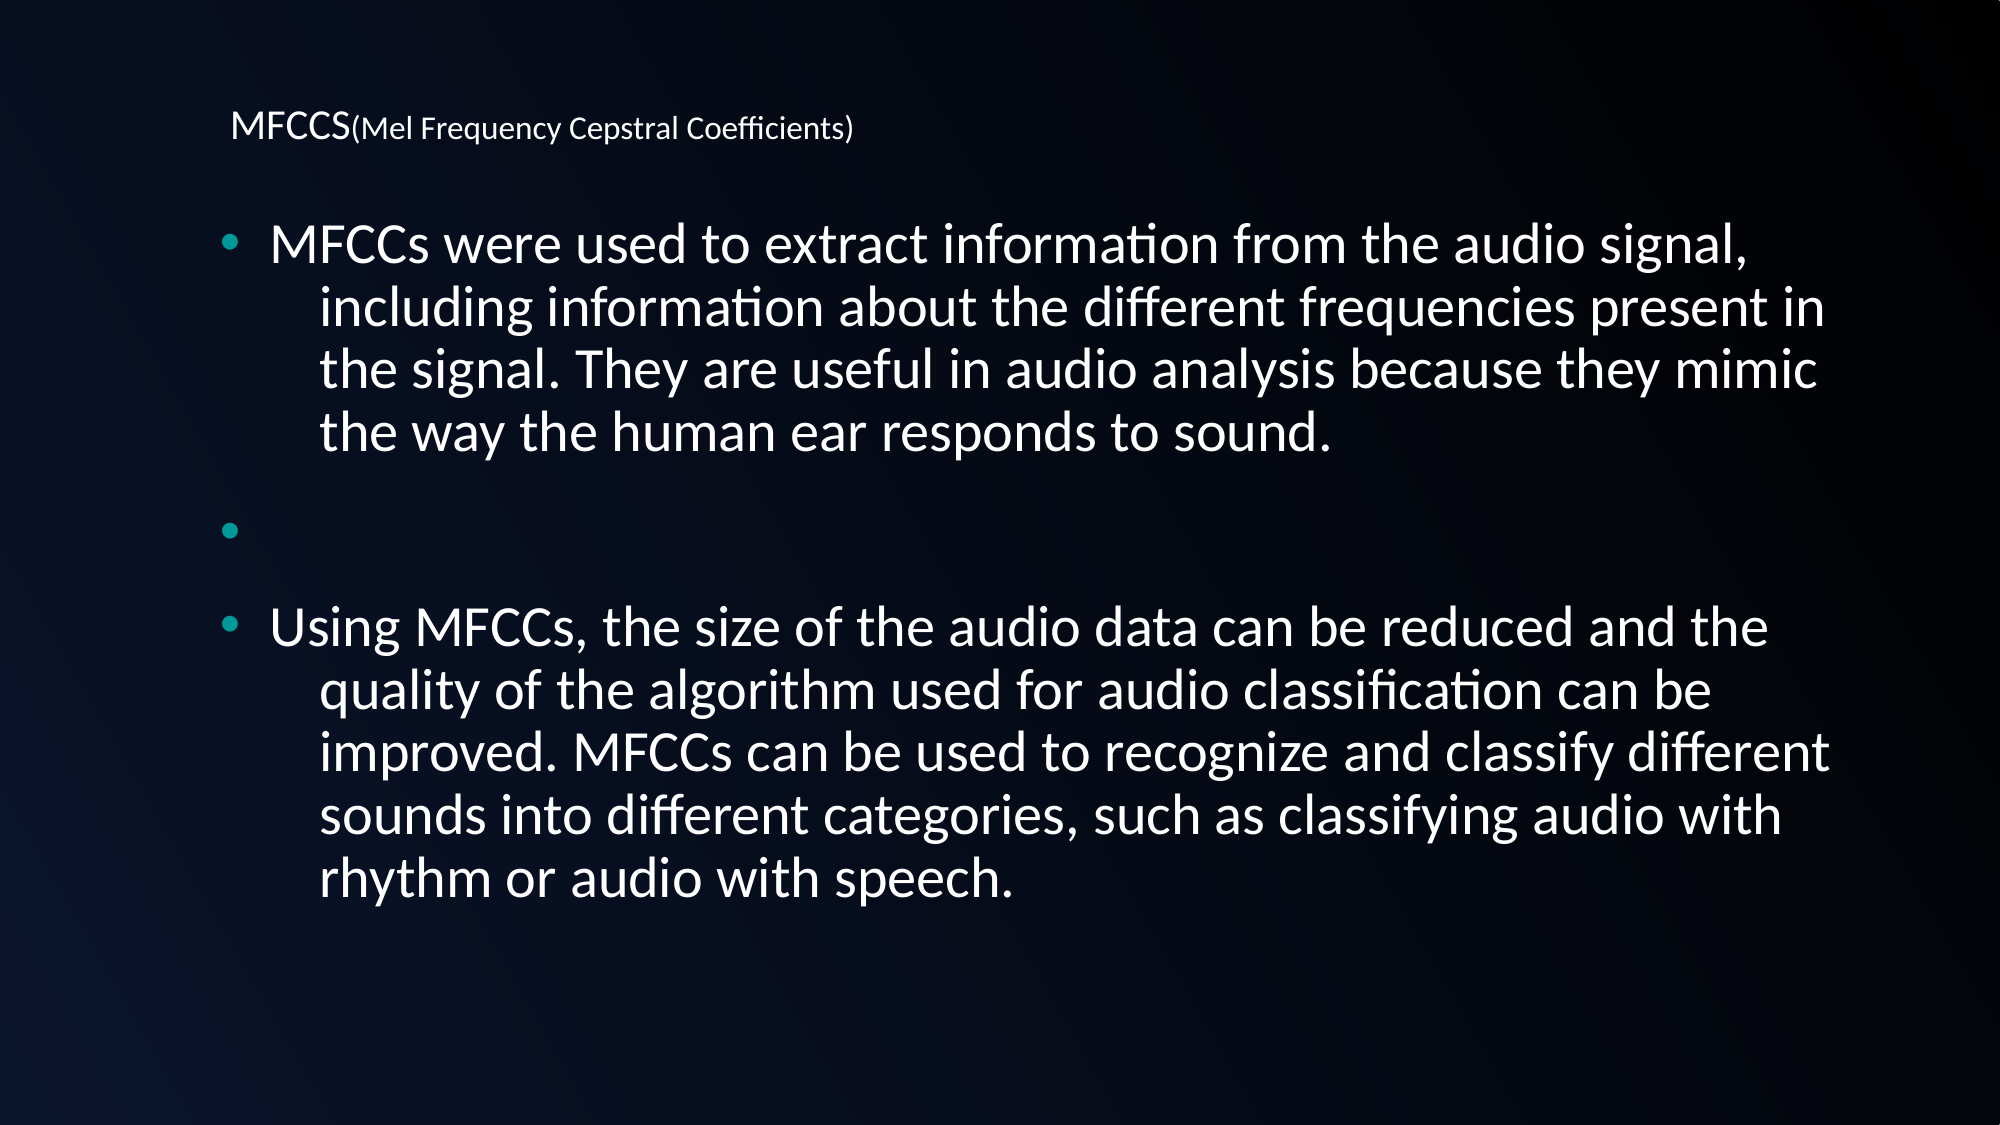

# MFCCS(Mel Frequency Cepstral Coefficients)
MFCCs were used to extract information from the audio signal, including information about the different frequencies present in the signal. They are useful in audio analysis because they mimic the way the human ear responds to sound.
Using MFCCs, the size of the audio data can be reduced and the quality of the algorithm used for audio classification can be improved. MFCCs can be used to recognize and classify different sounds into different categories, such as classifying audio with rhythm or audio with speech.